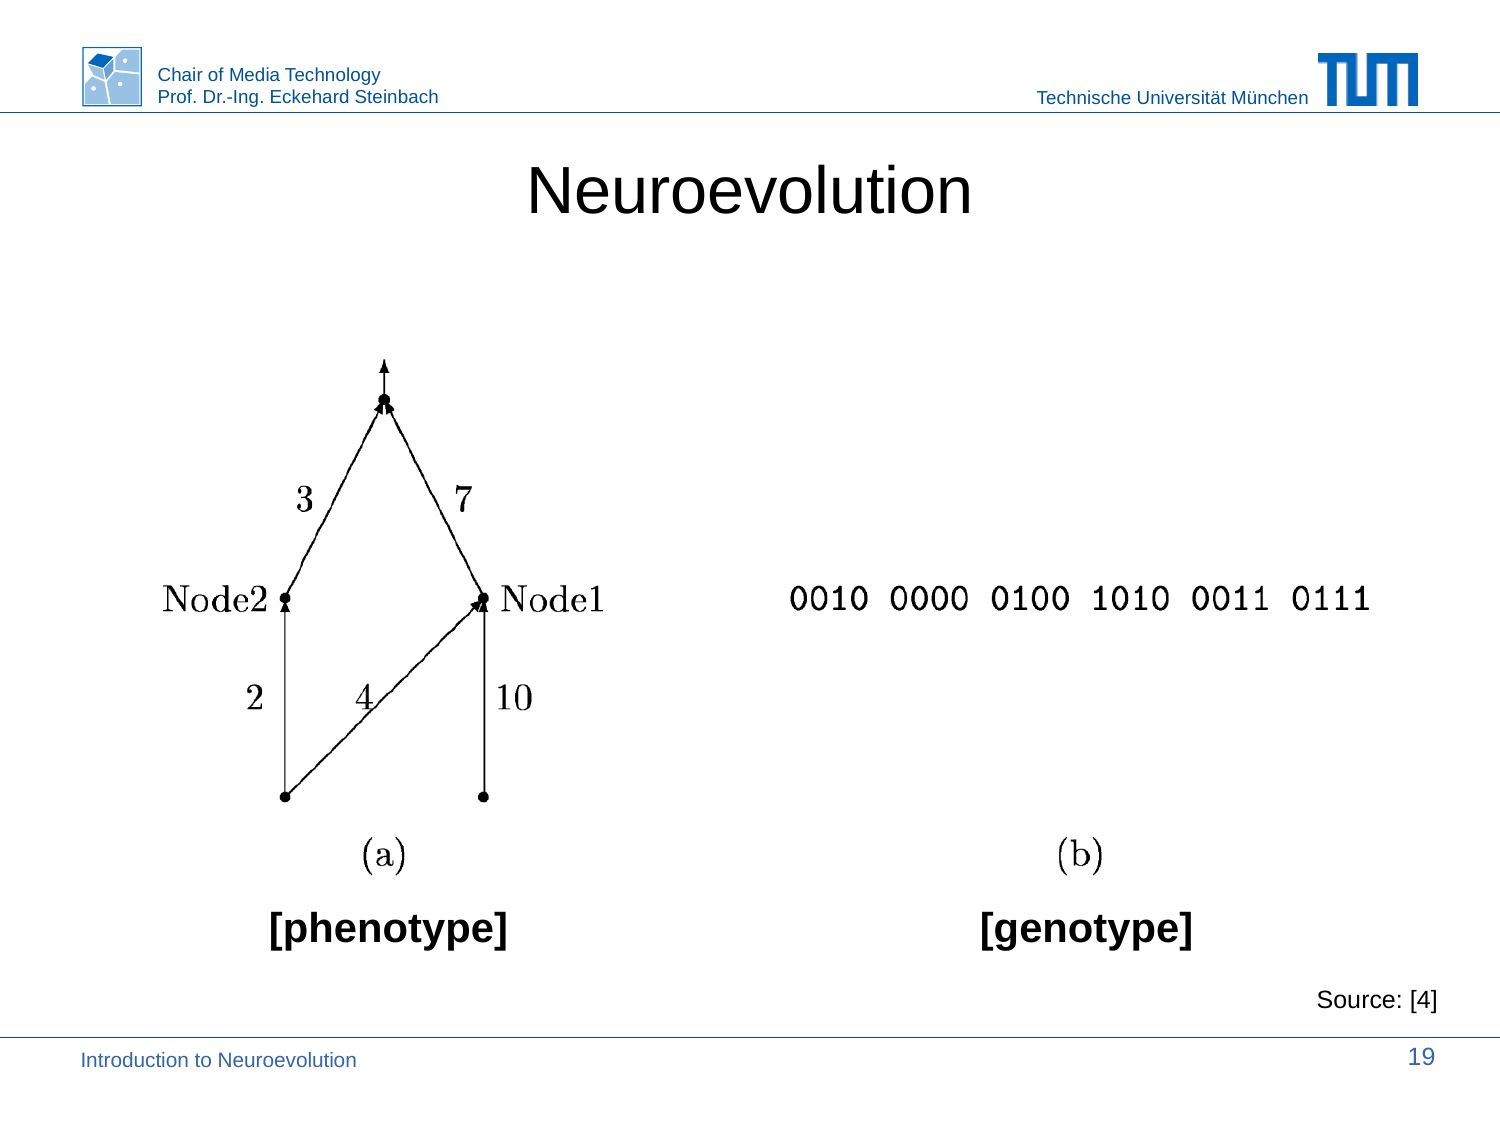

# Neuroevolution
 [phenotype] [genotype]
Source: [4]
Introduction to Neuroevolution